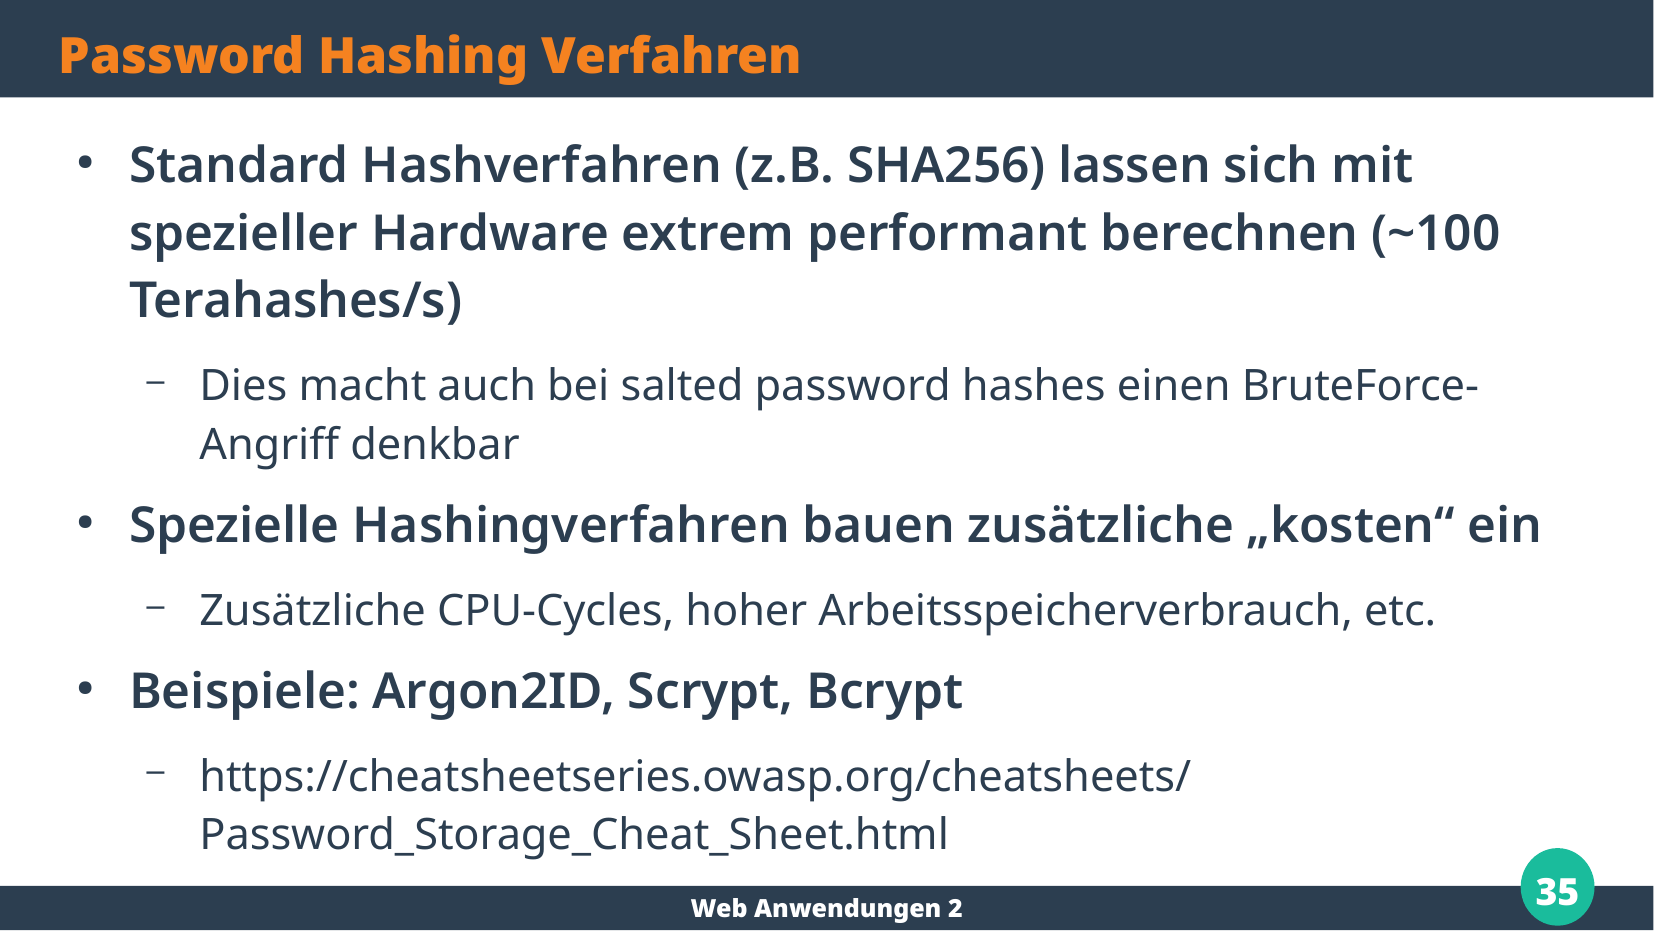

# Password Hashing Verfahren
Standard Hashverfahren (z.B. SHA256) lassen sich mit spezieller Hardware extrem performant berechnen (~100 Terahashes/s)
Dies macht auch bei salted password hashes einen BruteForce-Angriff denkbar
Spezielle Hashingverfahren bauen zusätzliche „kosten“ ein
Zusätzliche CPU-Cycles, hoher Arbeitsspeicherverbrauch, etc.
Beispiele: Argon2ID, Scrypt, Bcrypt
https://cheatsheetseries.owasp.org/cheatsheets/Password_Storage_Cheat_Sheet.html
35